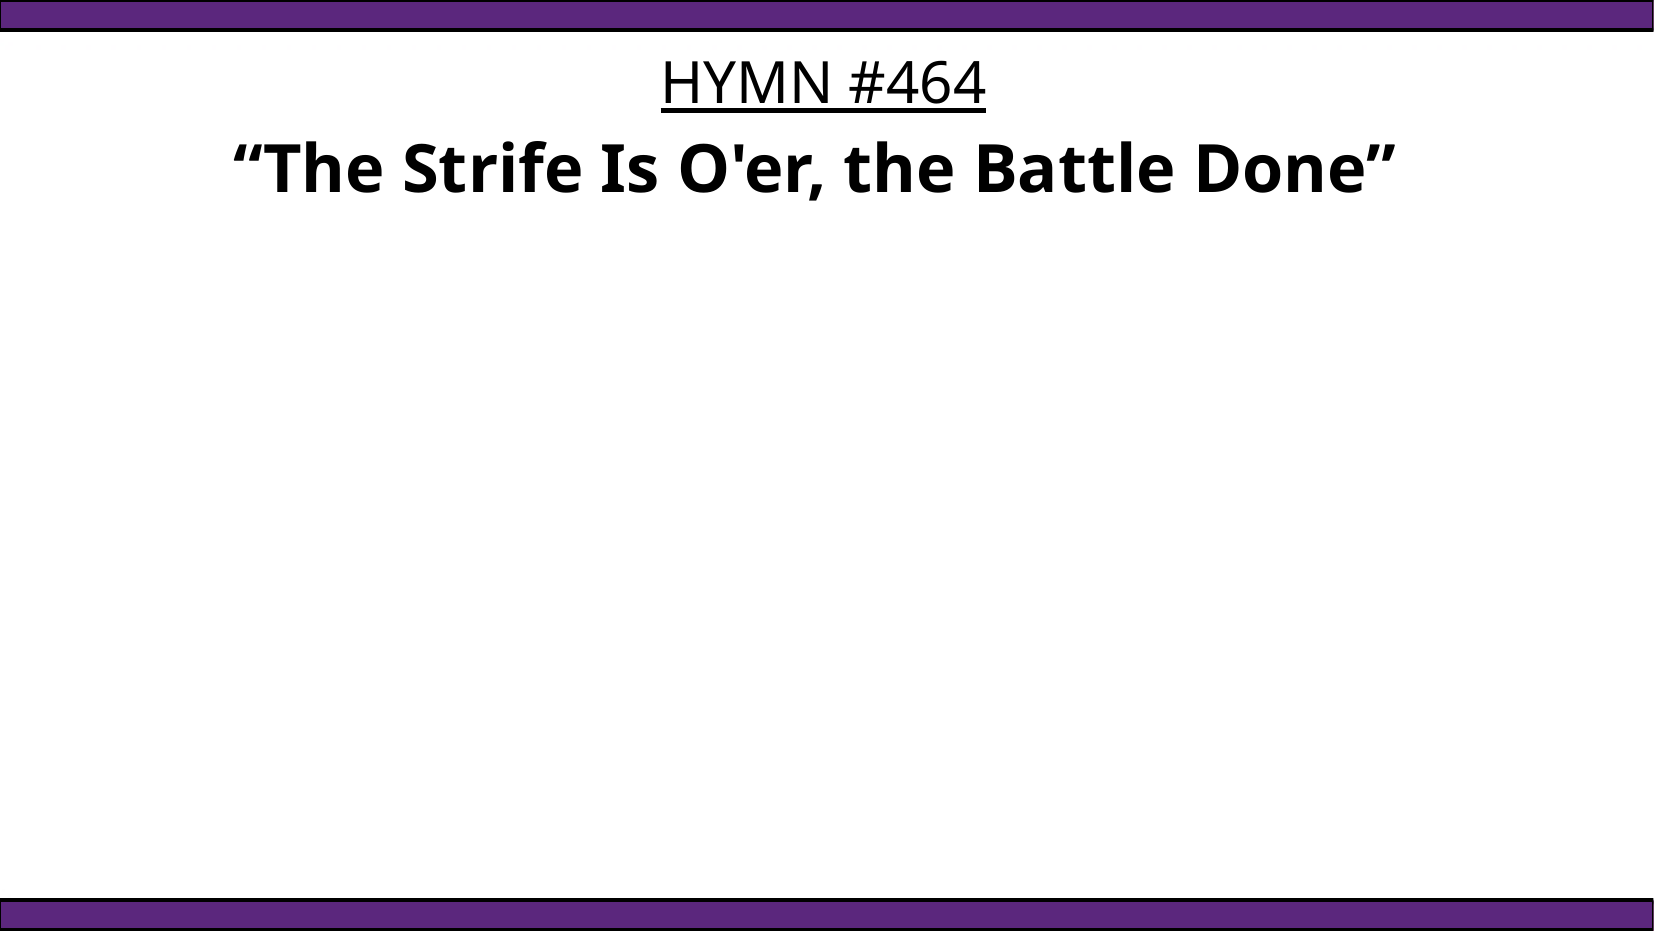

HYMN #464
“The Strife Is O'er, the Battle Done”